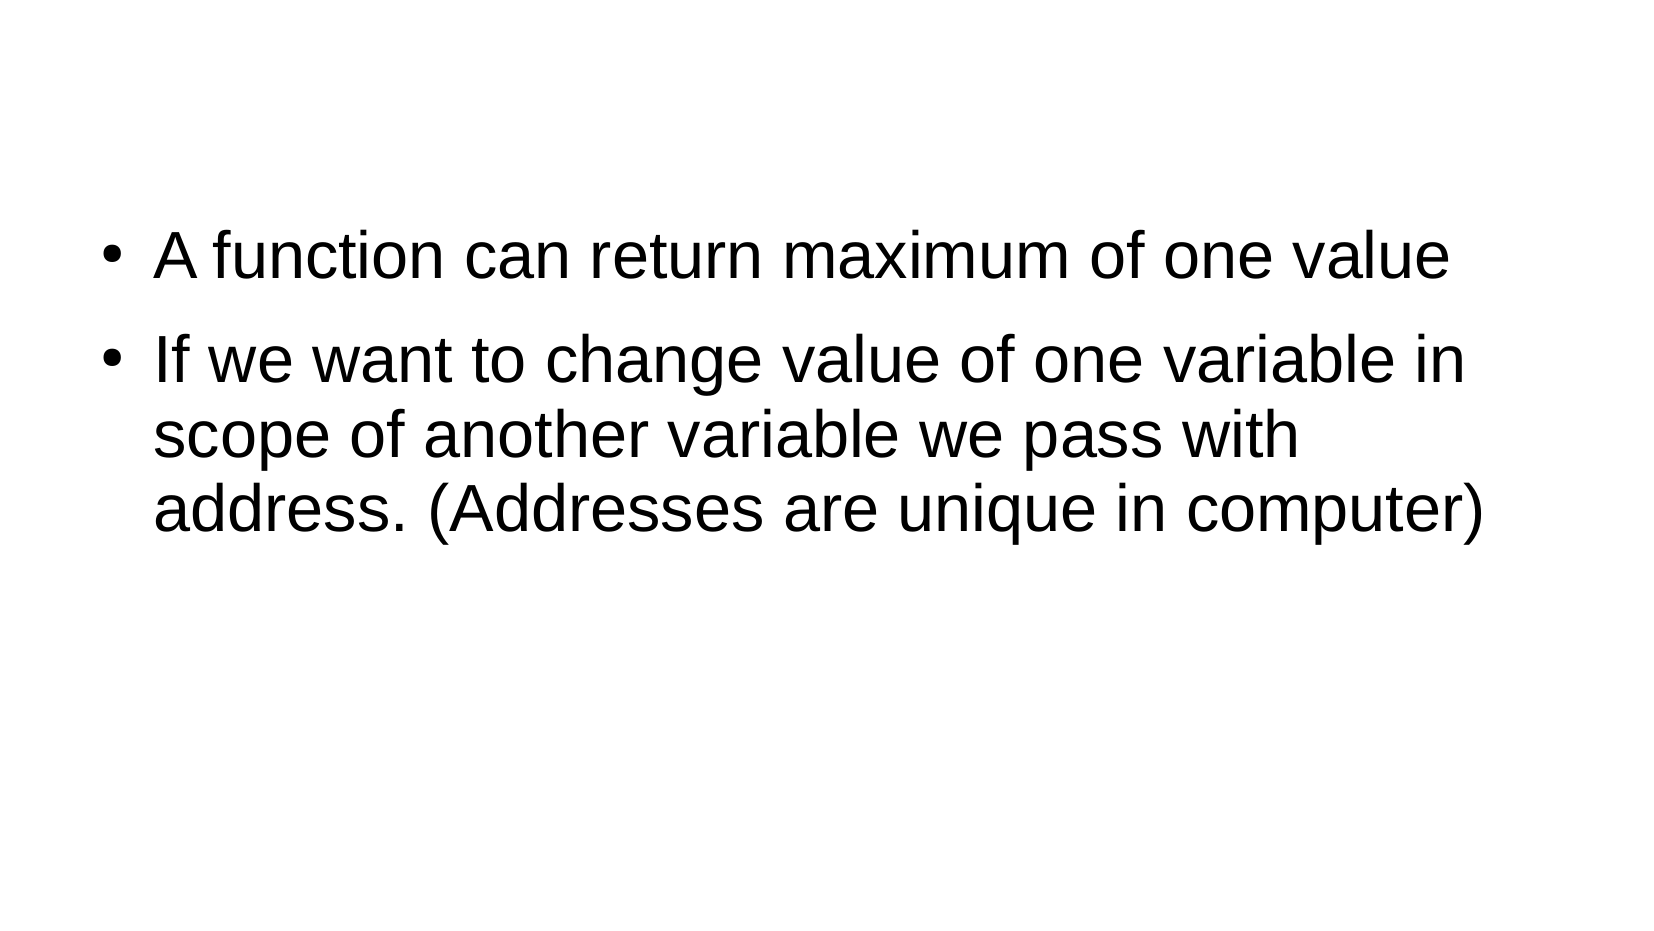

#
A function can return maximum of one value
If we want to change value of one variable in scope of another variable we pass with address. (Addresses are unique in computer)